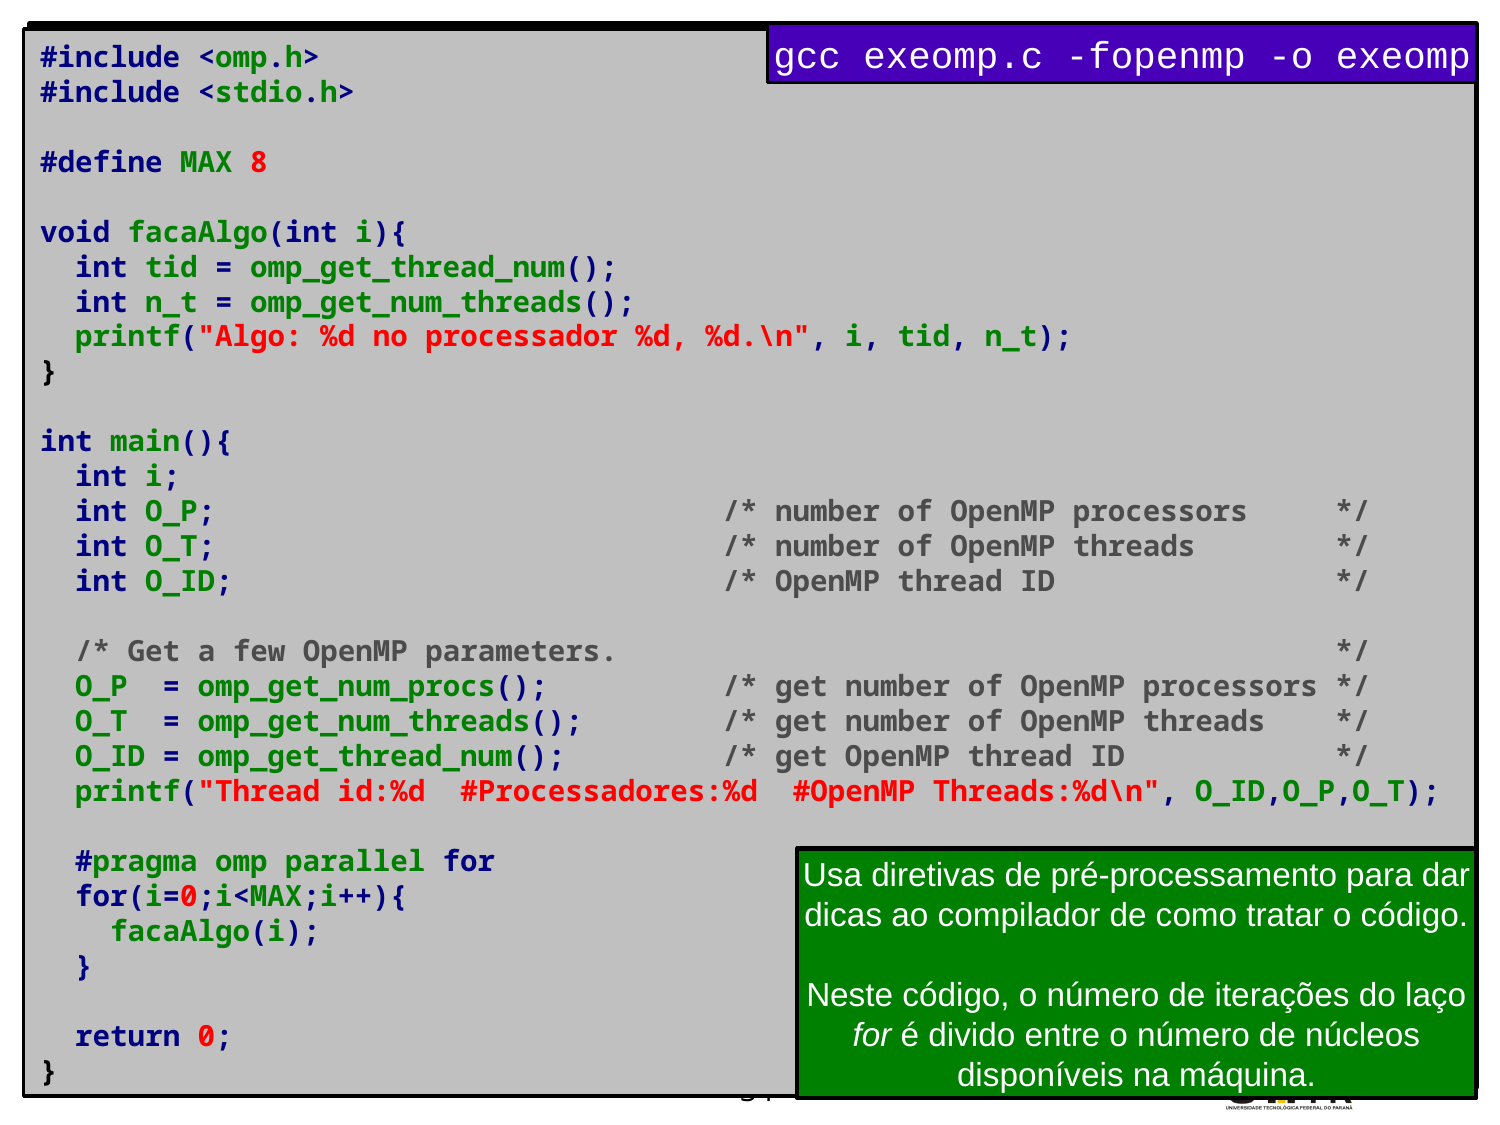

gcc exeomp.c -fopenmp -o exeomp
#include <omp.h>
#include <stdio.h>
#define MAX 8
void facaAlgo(int i){
 int tid = omp_get_thread_num();
 int n_t = omp_get_num_threads();
 printf("Algo: %d no processador %d, %d.\n", i, tid, n_t);
}
int main(){
 int i;
 int O_P; /* number of OpenMP processors */
 int O_T; /* number of OpenMP threads */
 int O_ID; /* OpenMP thread ID */
 /* Get a few OpenMP parameters. */
 O_P = omp_get_num_procs(); /* get number of OpenMP processors */
 O_T = omp_get_num_threads(); /* get number of OpenMP threads */
 O_ID = omp_get_thread_num(); /* get OpenMP thread ID */
 printf("Thread id:%d #Processadores:%d #OpenMP Threads:%d\n", O_ID,O_P,O_T);
 #pragma omp parallel for
 for(i=0;i<MAX;i++){
 facaAlgo(i);
 }
 return 0;
}
# OpenMP
Usa diretivas de pré-processamento para dar dicas ao compilador de como tratar o código.
Neste código, o número de iterações do laço for é divido entre o número de núcleos disponíveis na máquina.